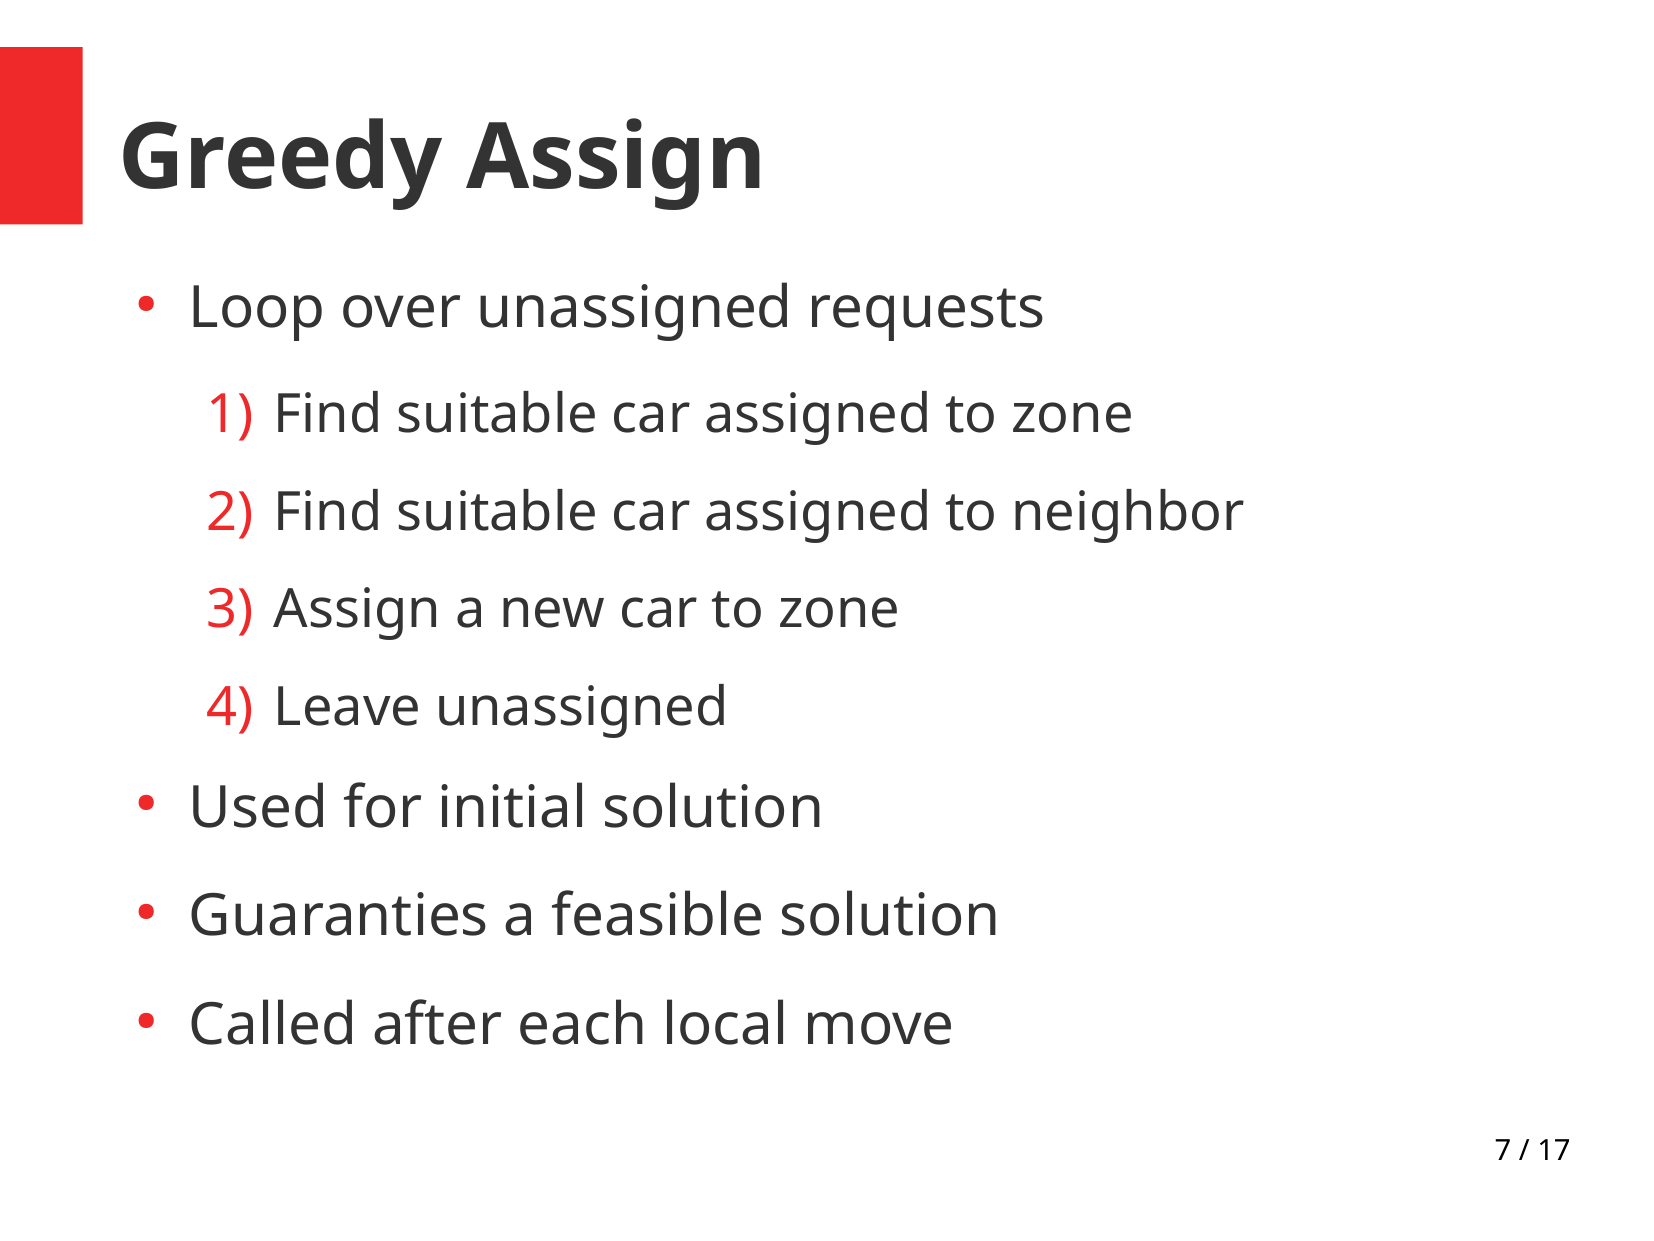

# Greedy Assign
Loop over unassigned requests
 Find suitable car assigned to zone
 Find suitable car assigned to neighbor
 Assign a new car to zone
 Leave unassigned
Used for initial solution
Guaranties a feasible solution
Called after each local move
7